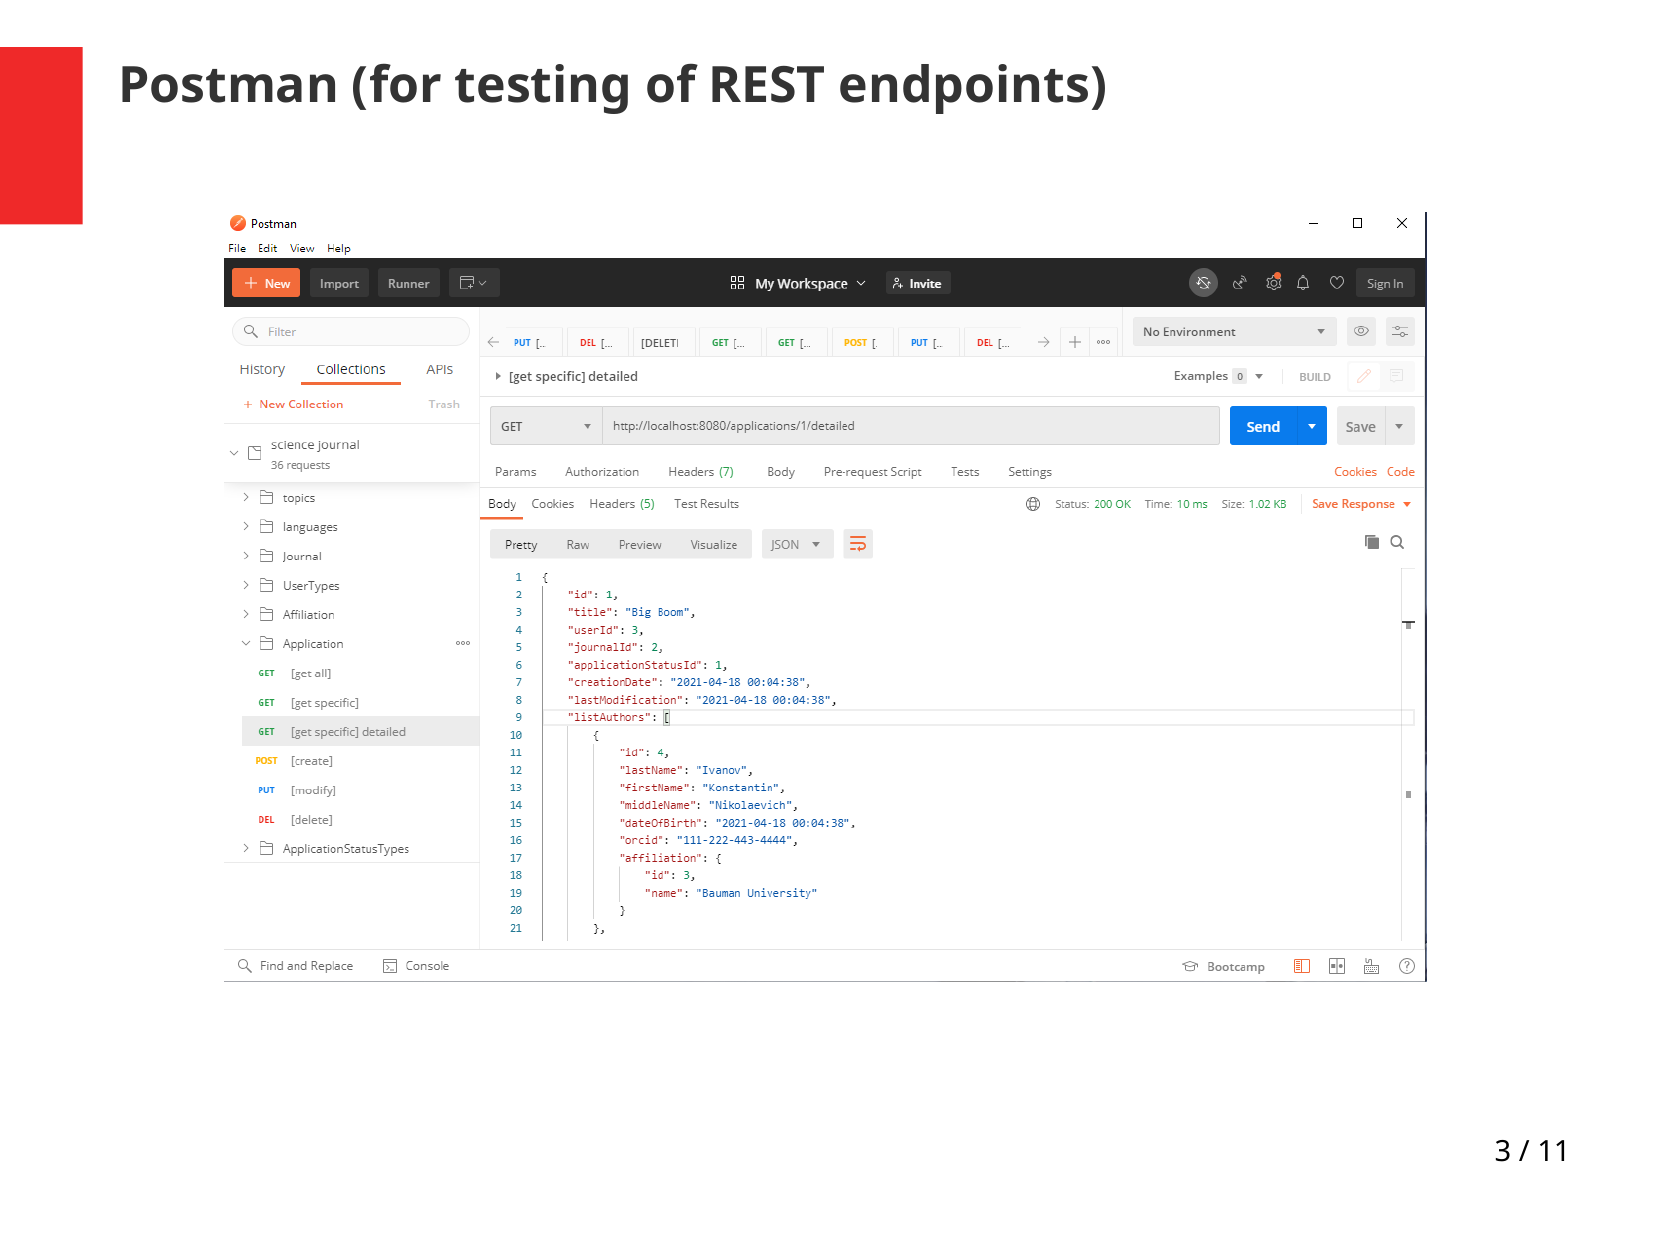

# Postman (for testing of REST endpoints)
3